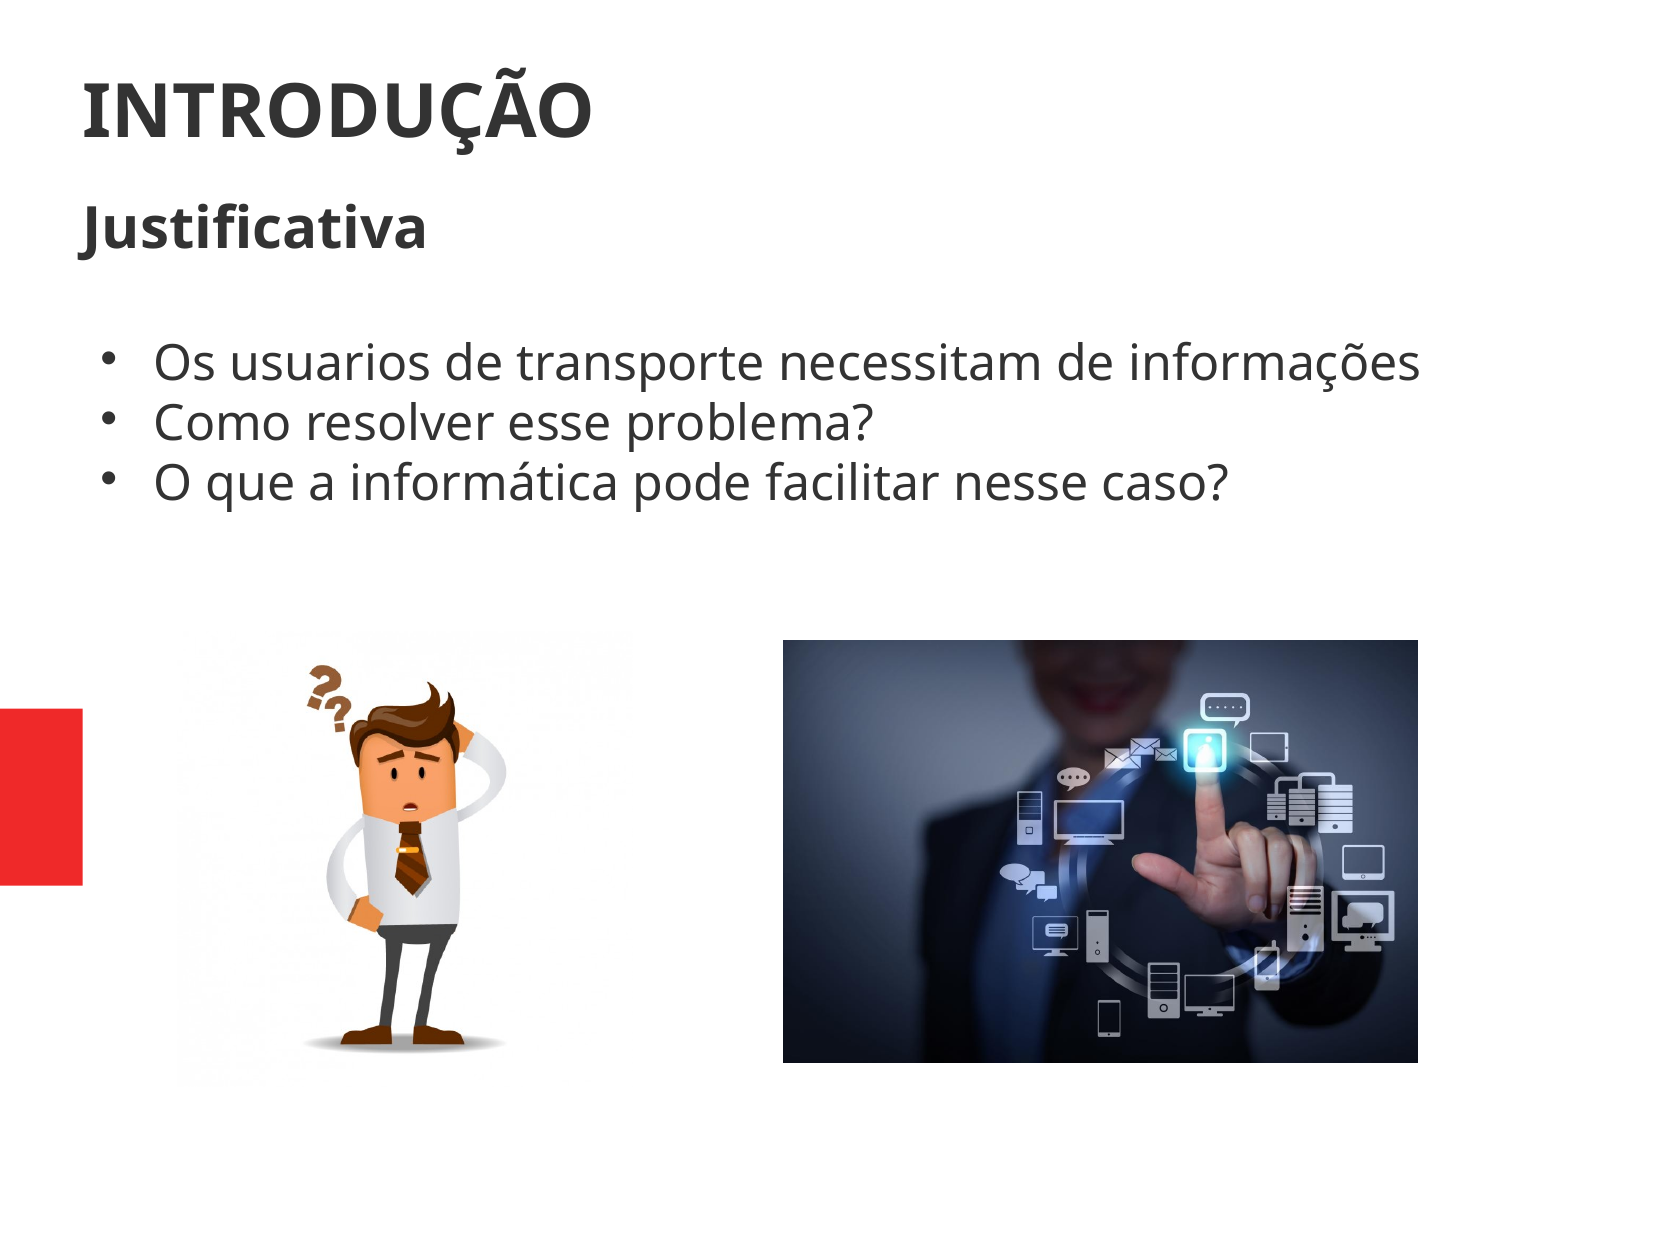

INTRODUÇÃO
Justificativa
Os usuarios de transporte necessitam de informações
Como resolver esse problema?
O que a informática pode facilitar nesse caso?